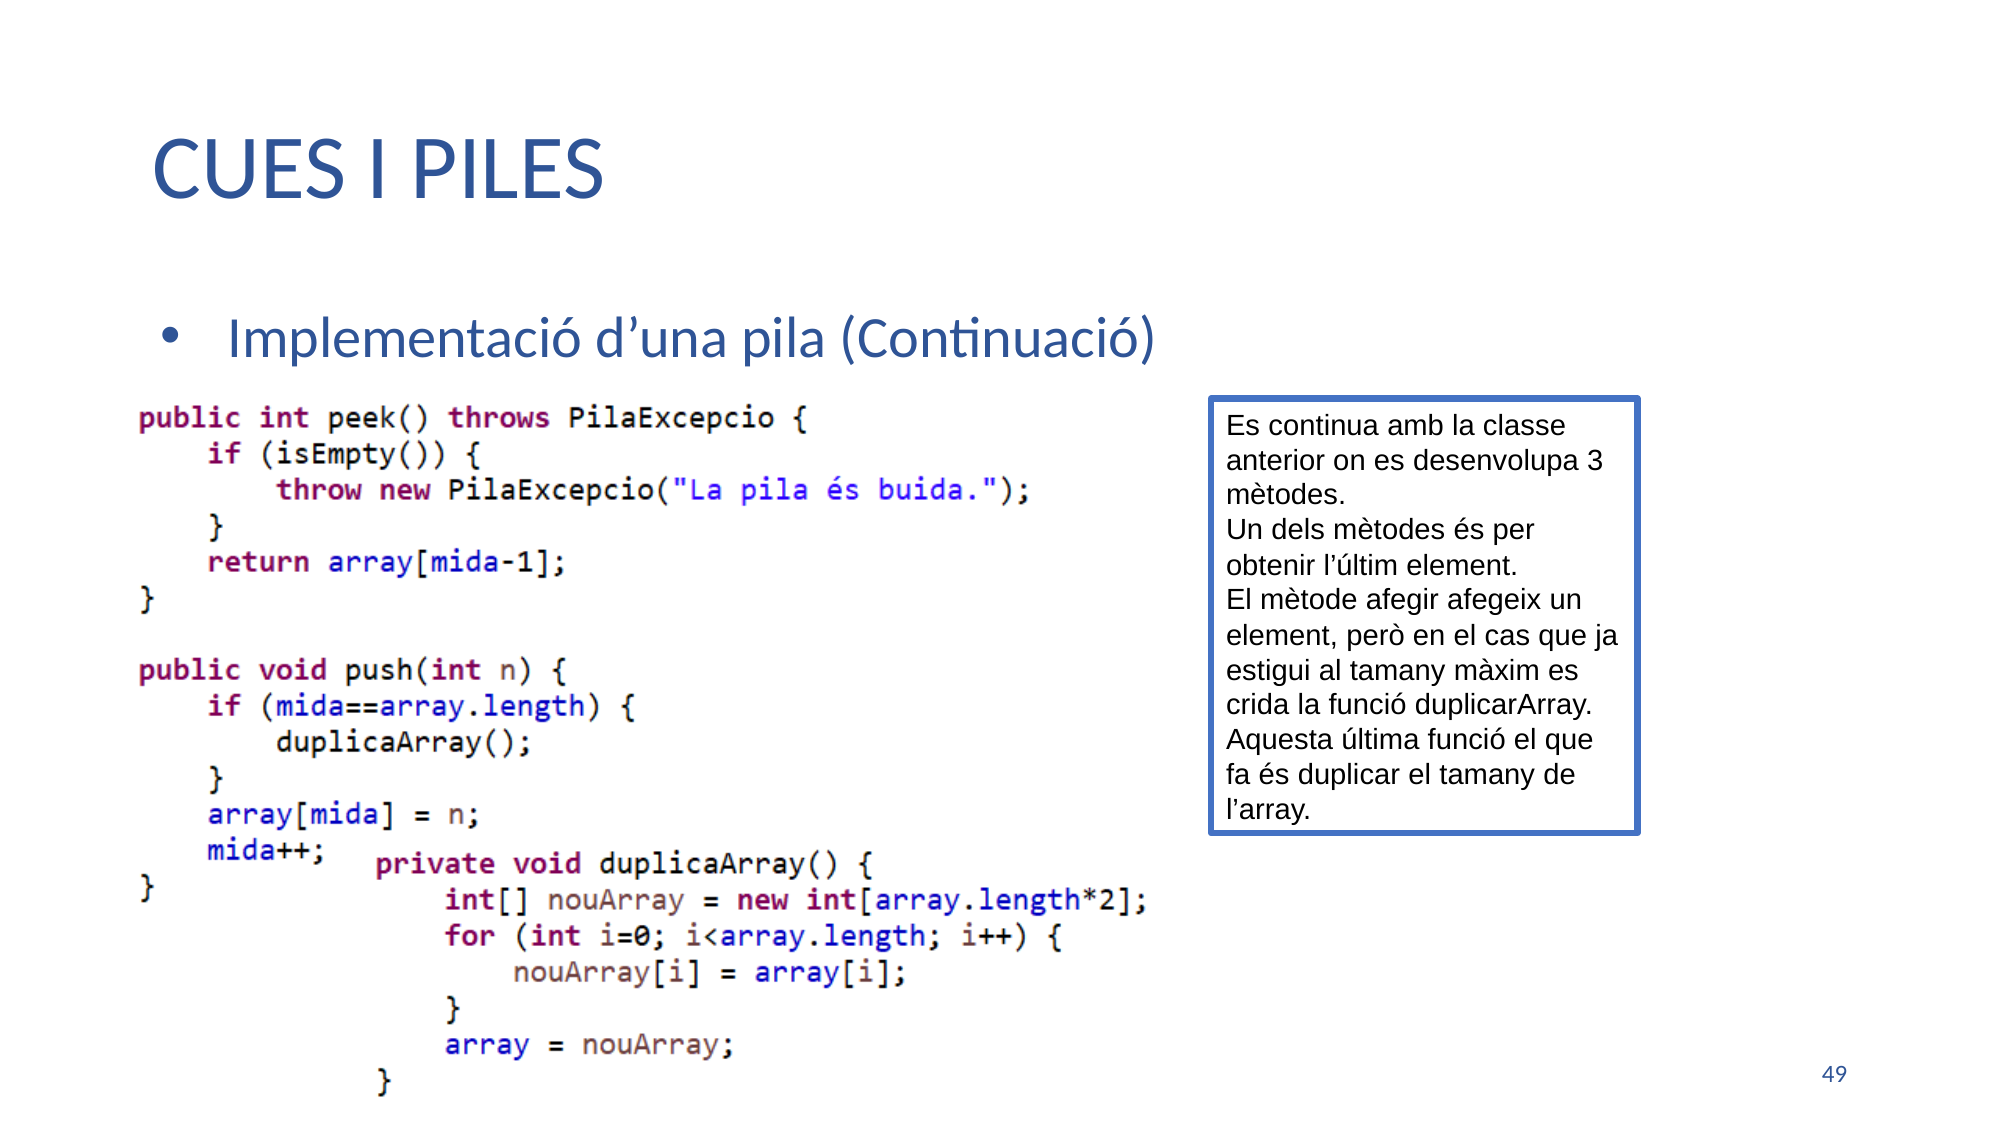

# CUES I PILES
Implementació d’una pila (Continuació)
Es continua amb la classe anterior on es desenvolupa 3 mètodes.
Un dels mètodes és per obtenir l’últim element.
El mètode afegir afegeix un element, però en el cas que ja estigui al tamany màxim es crida la funció duplicarArray. Aquesta última funció el que fa és duplicar el tamany de l’array.